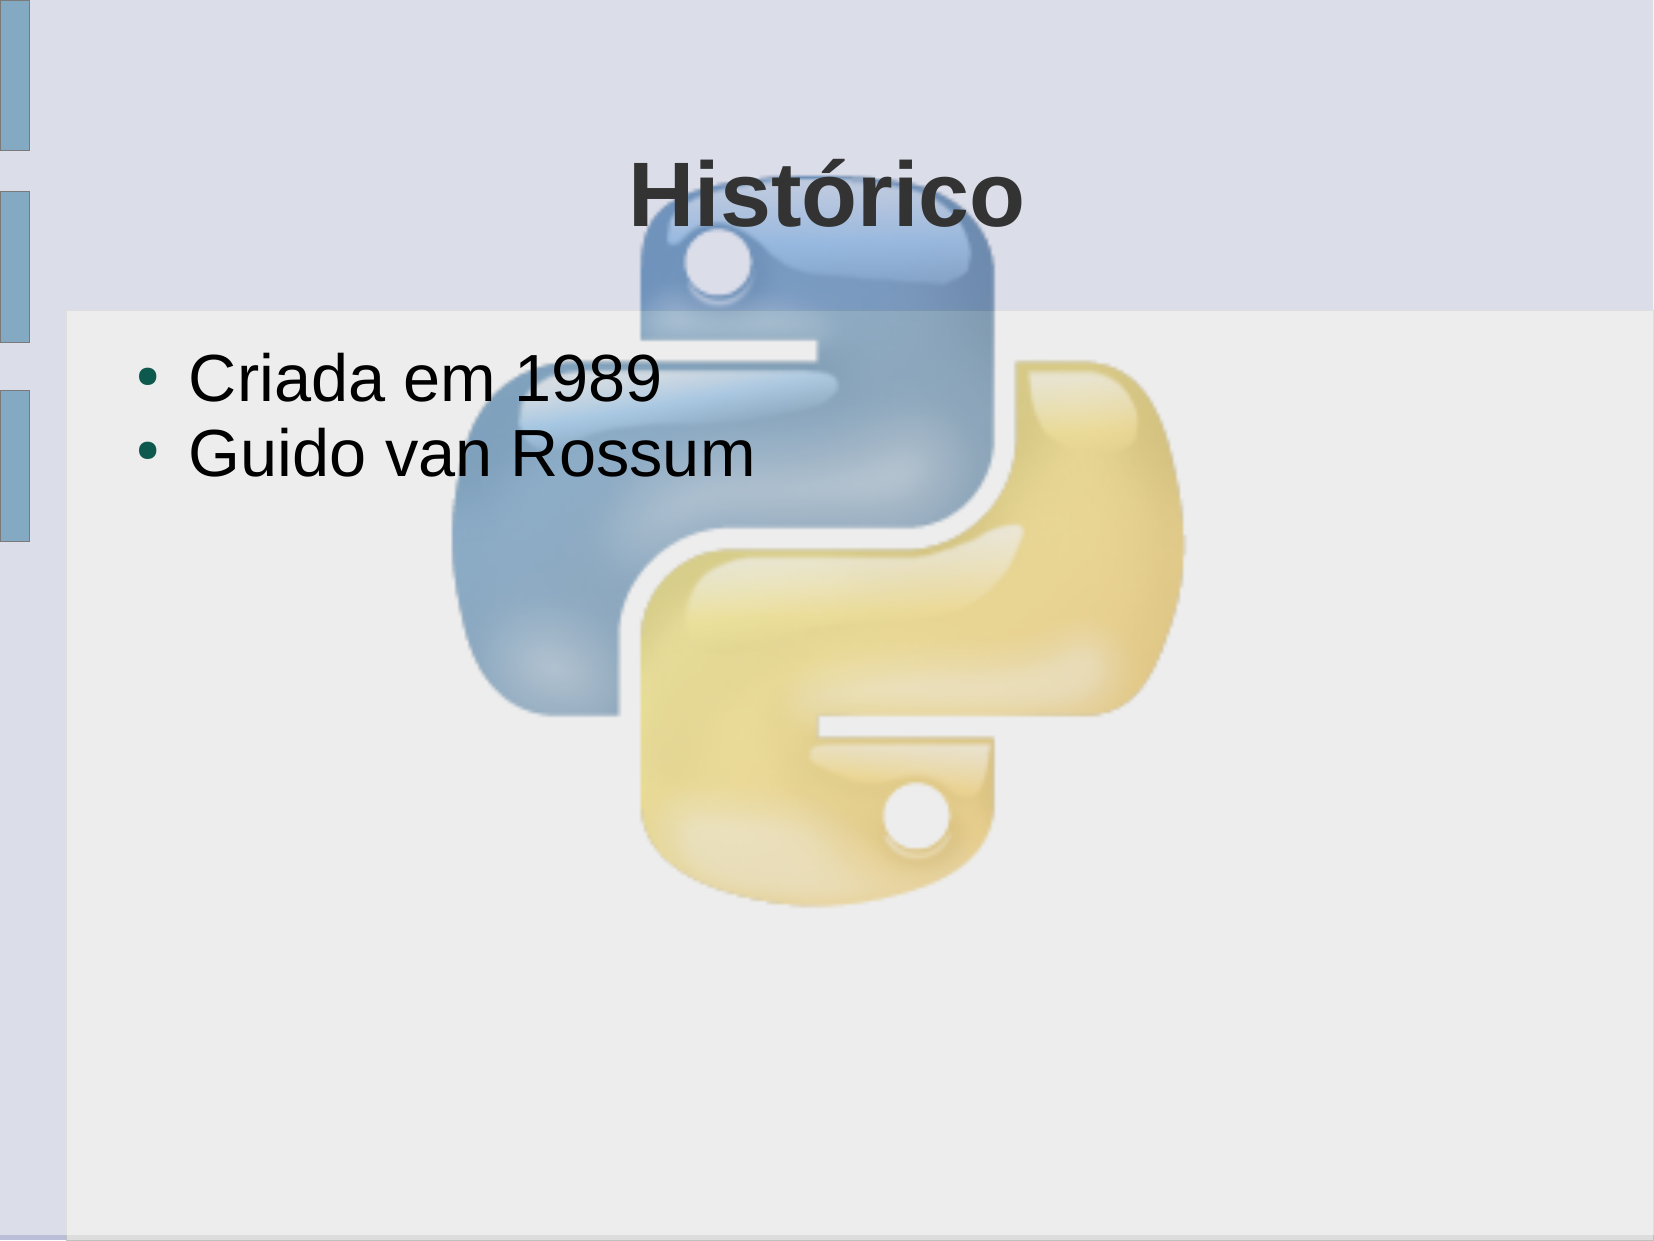

# Histórico
Criada em 1989
Guido van Rossum